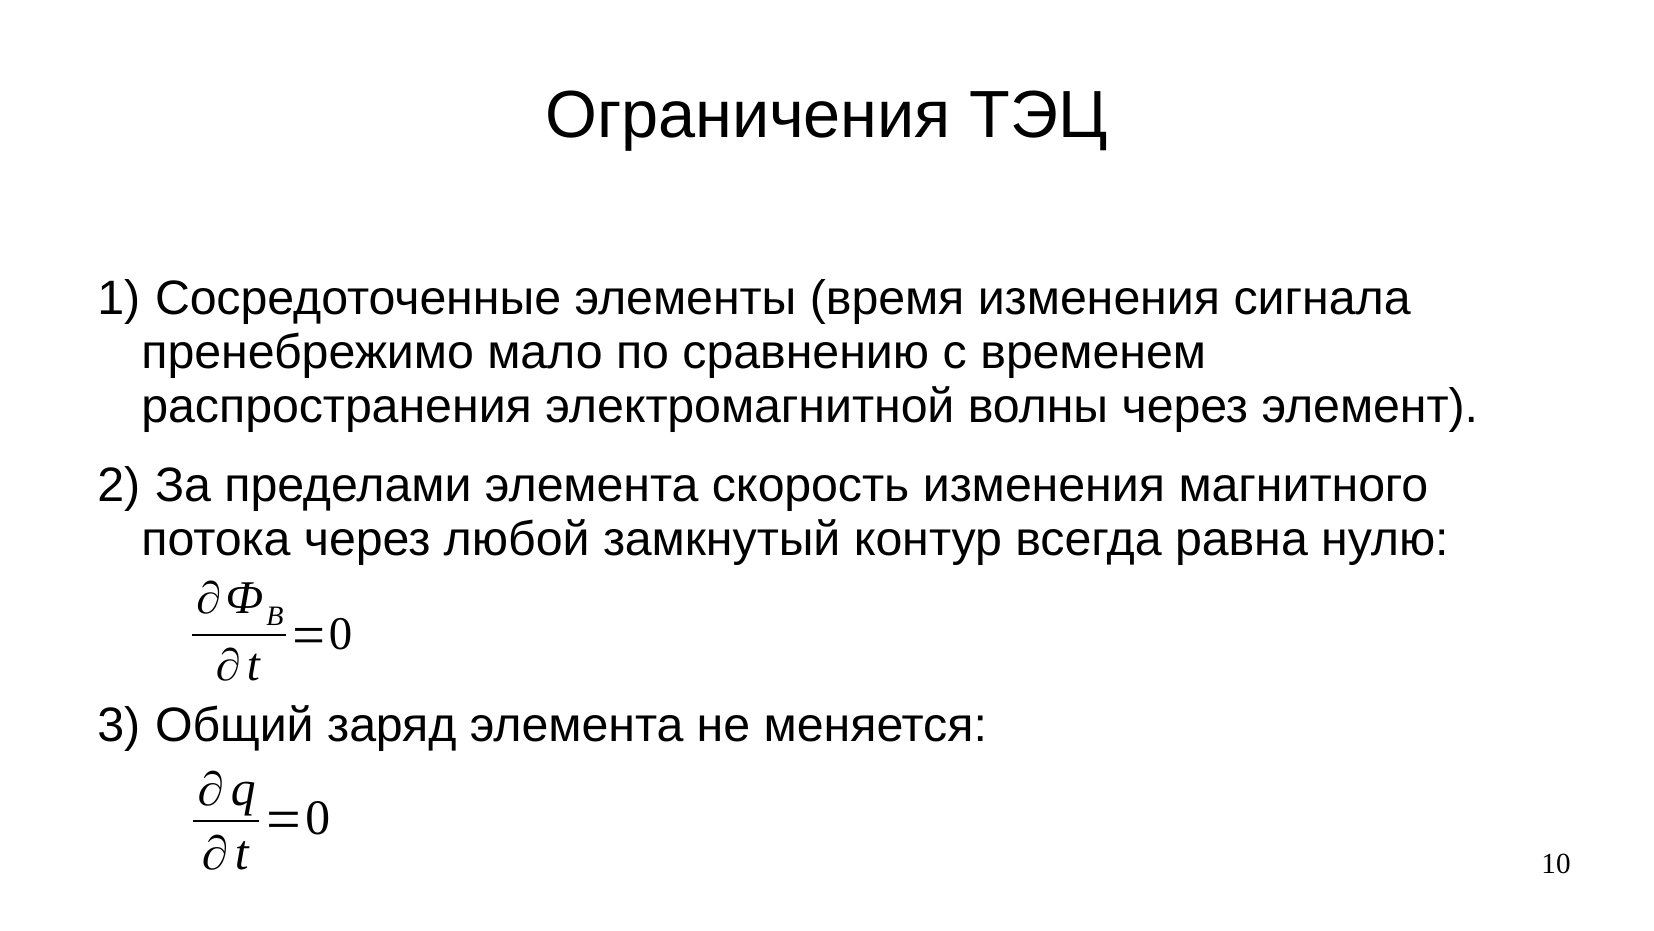

# Ограничения ТЭЦ
 Сосредоточенные элементы (время изменения сигнала пренебрежимо мало по сравнению с временем распространения электромагнитной волны через элемент).
 За пределами элемента скорость изменения магнитного потока через любой замкнутый контур всегда равна нулю:
 Общий заряд элемента не меняется:
10